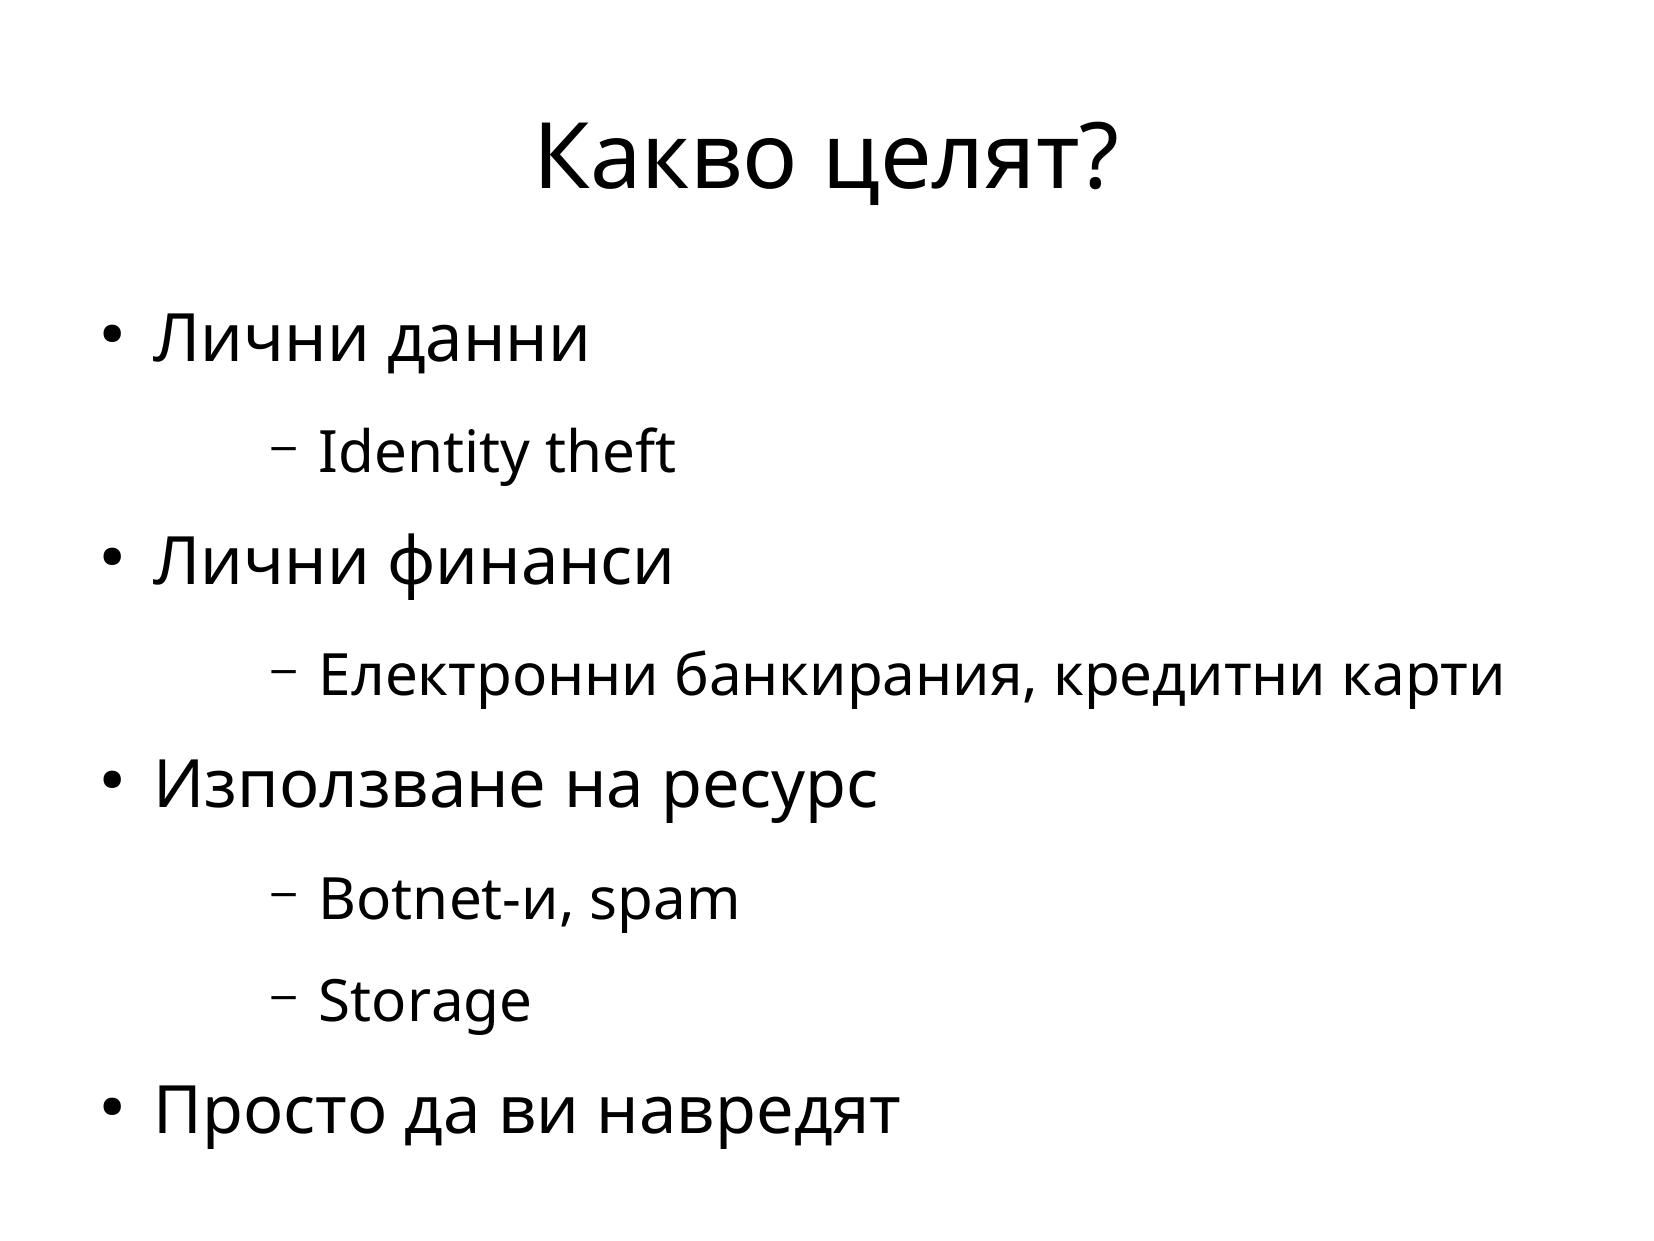

# Какво целят?
Лични данни
Identity theft
Лични финанси
Електронни банкирания, кредитни карти
Използване на ресурс
Botnet-и, spam
Storage
Просто да ви навредят